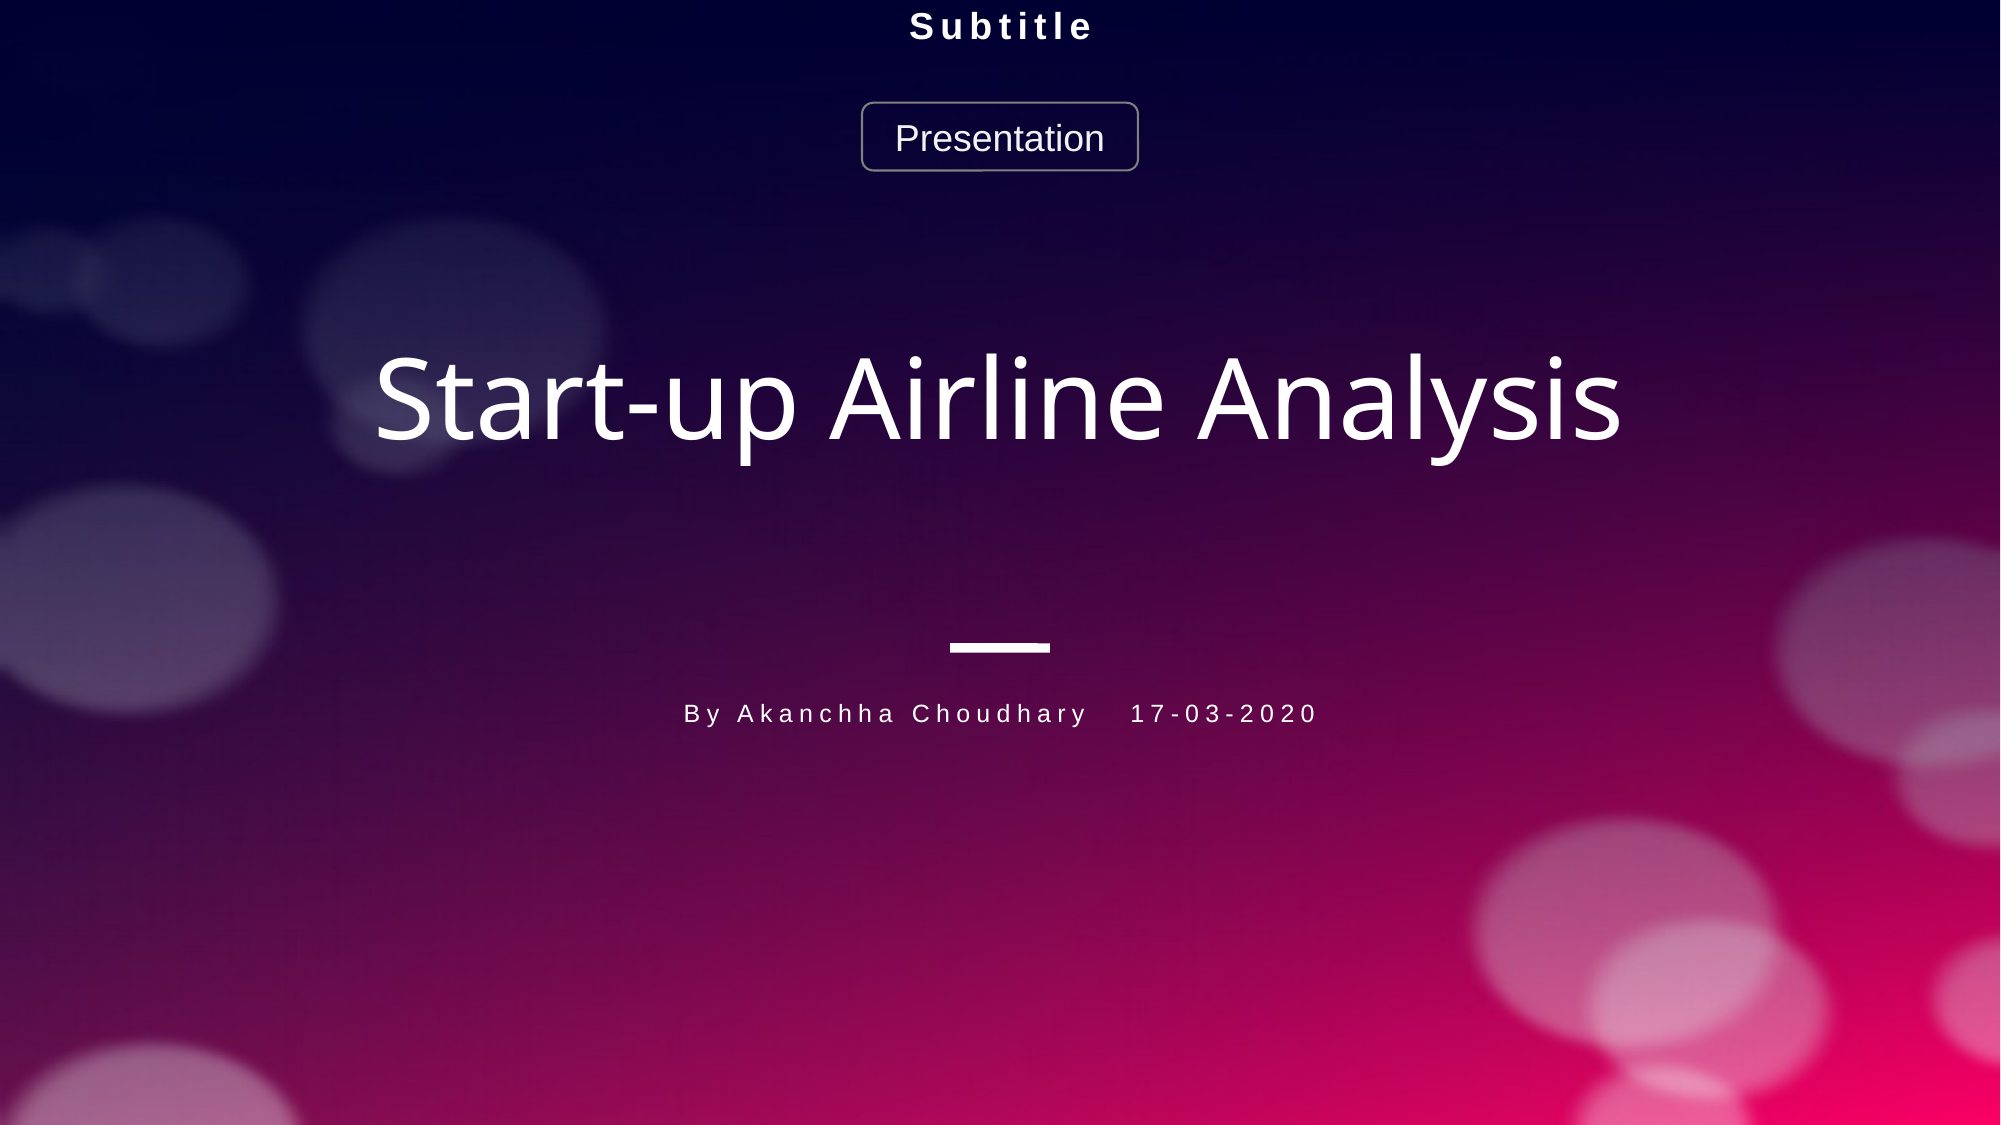

Subtitle
Presentation
# Start-up Airline Analysis
By Akanchha Choudhary 17-03-2020